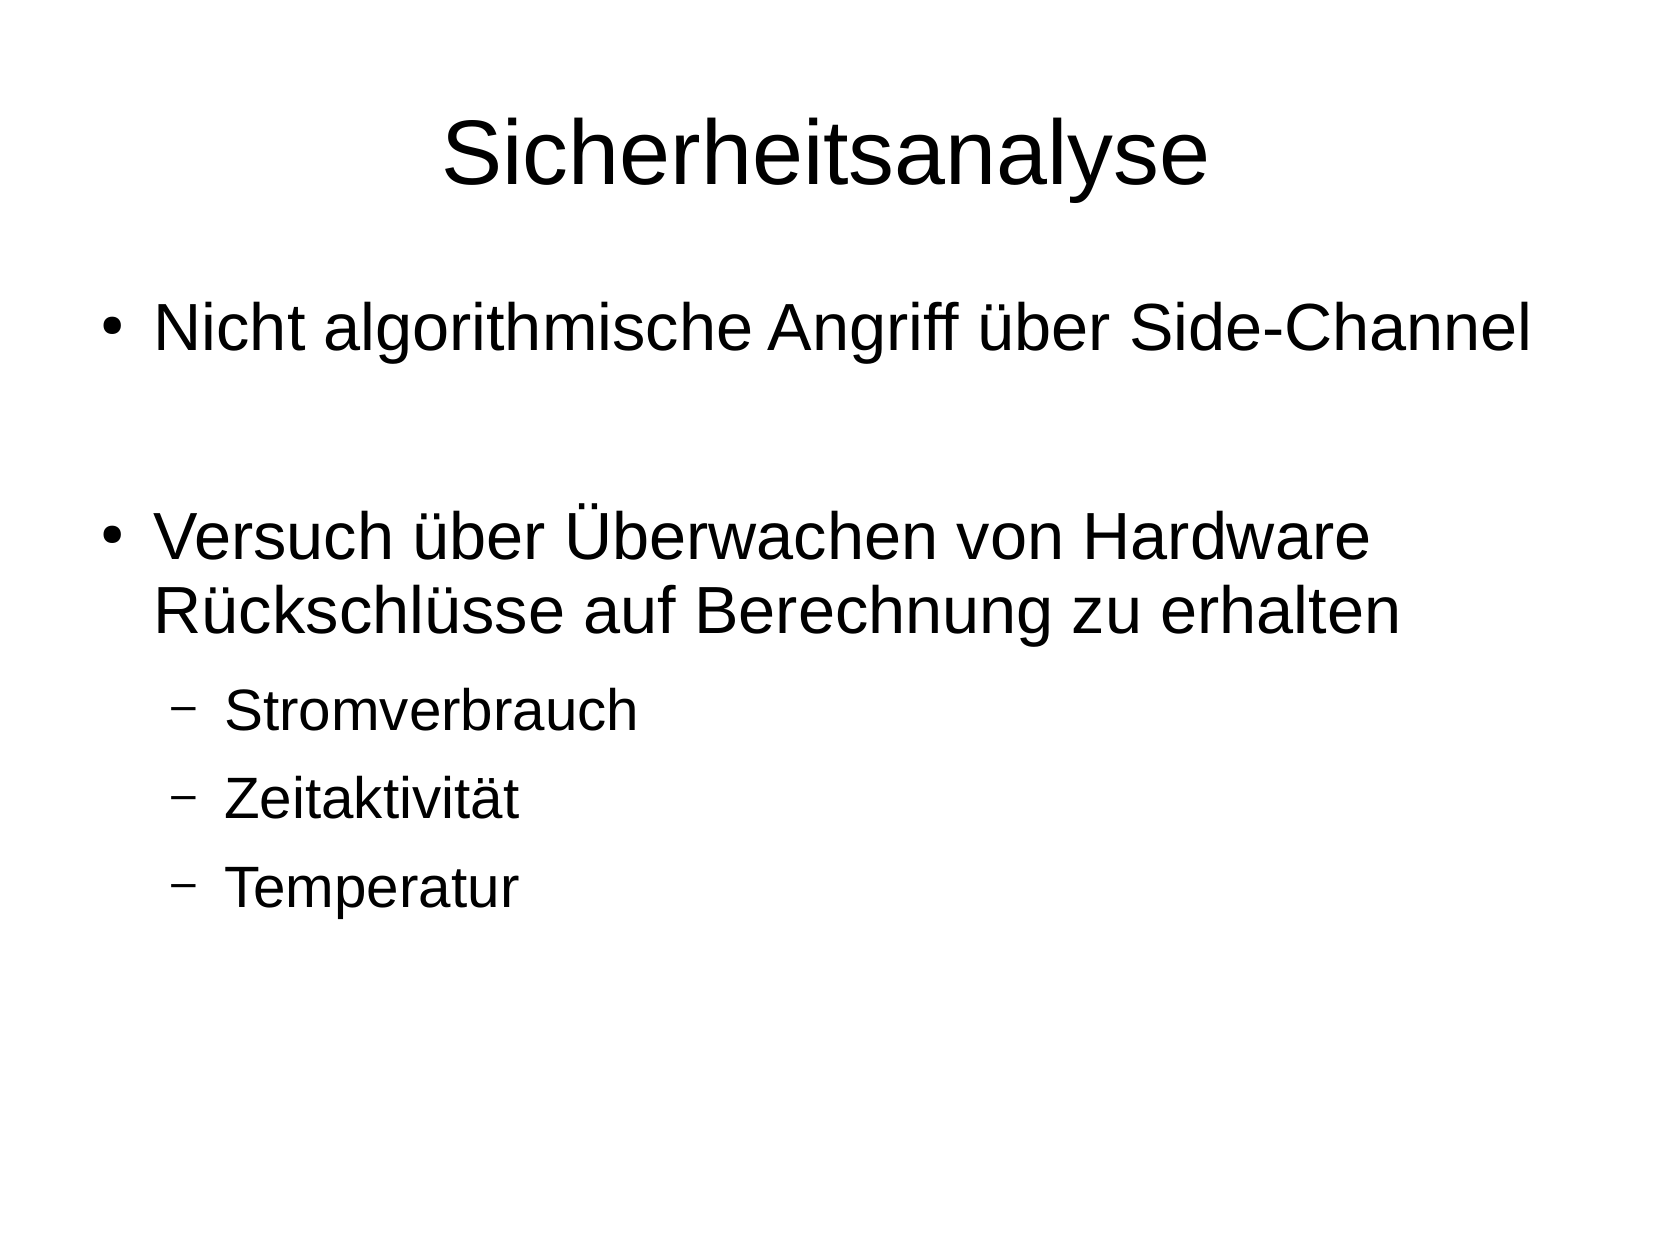

# Sicherheitsanalyse
Nicht algorithmische Angriff über Side-Channel
Versuch über Überwachen von Hardware Rückschlüsse auf Berechnung zu erhalten
Stromverbrauch
Zeitaktivität
Temperatur